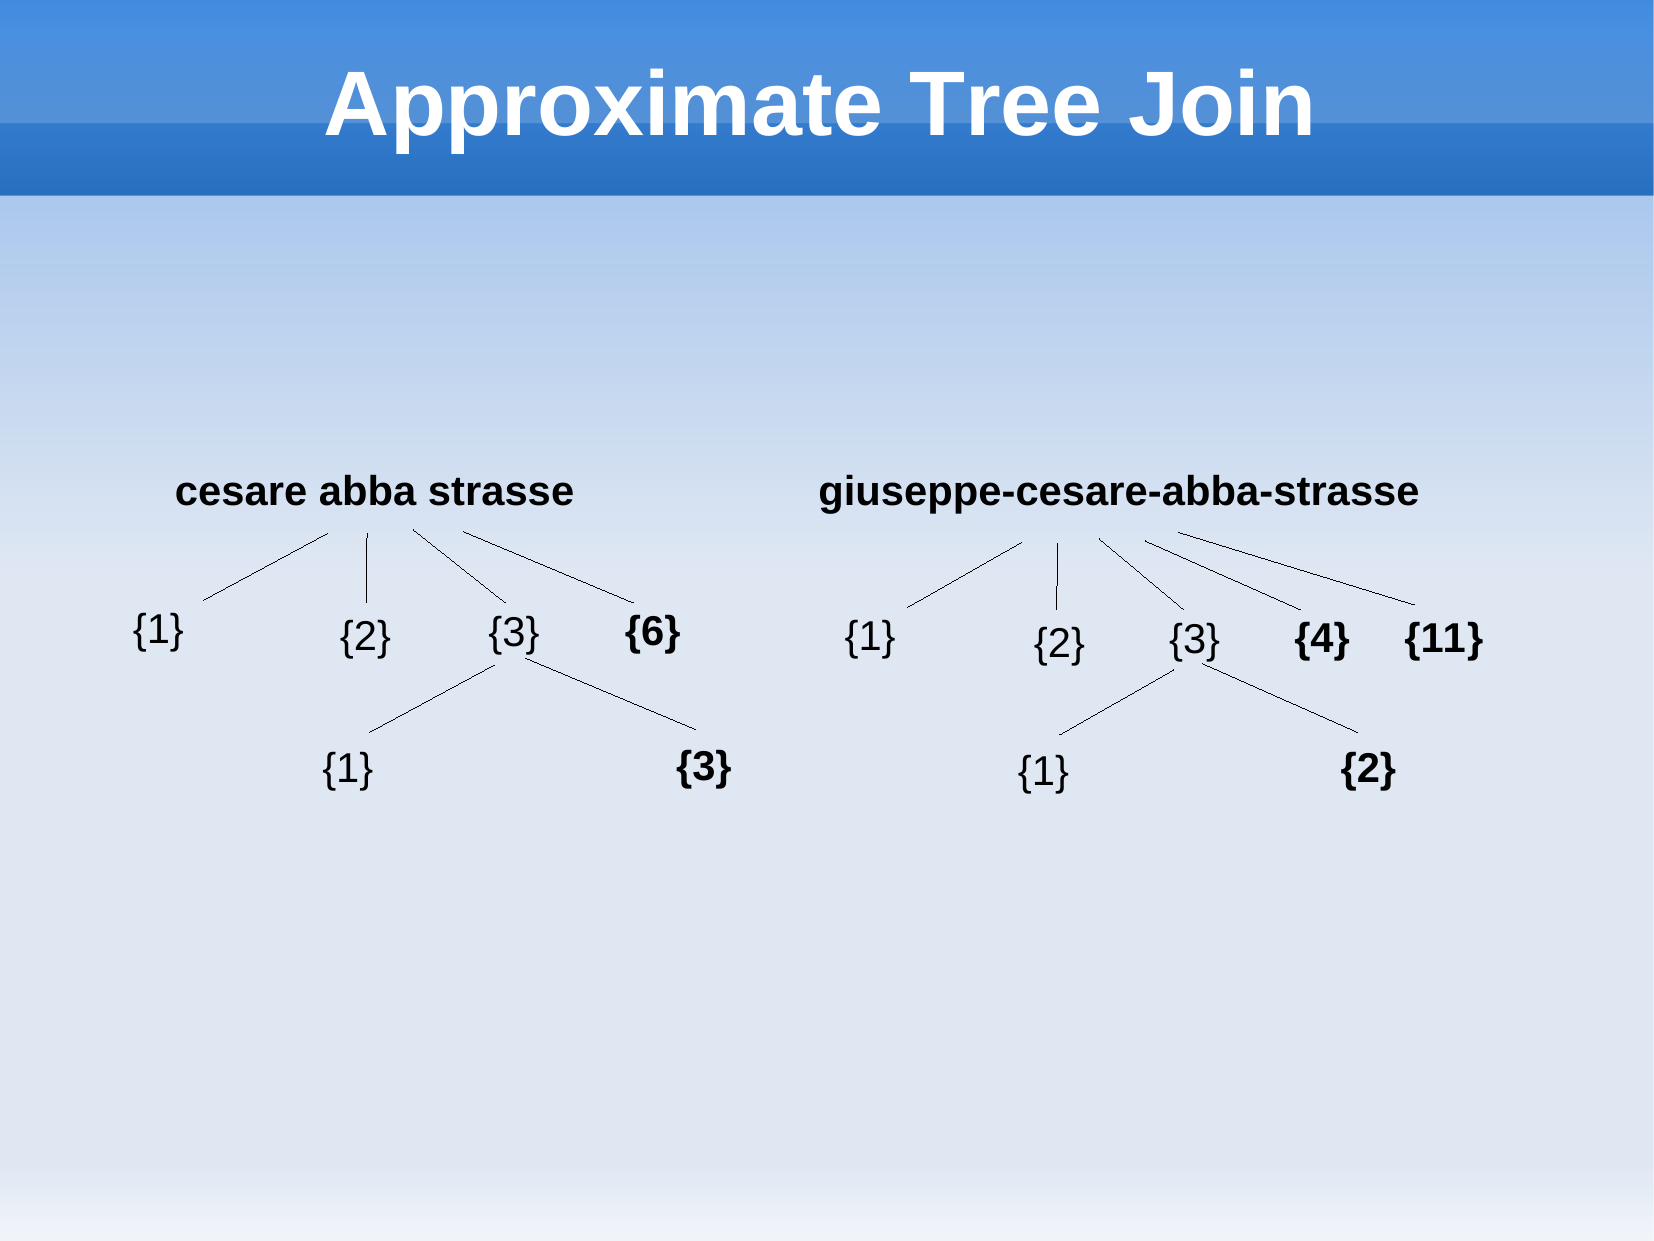

# Approximate Tree Join
giuseppe-cesare-abba-strasse
{1}
{4}
{11}
{3}
{2}
{2}
{1}
cesare abba strasse
{1}
{6}
{3}
{2}
{3}
{1}